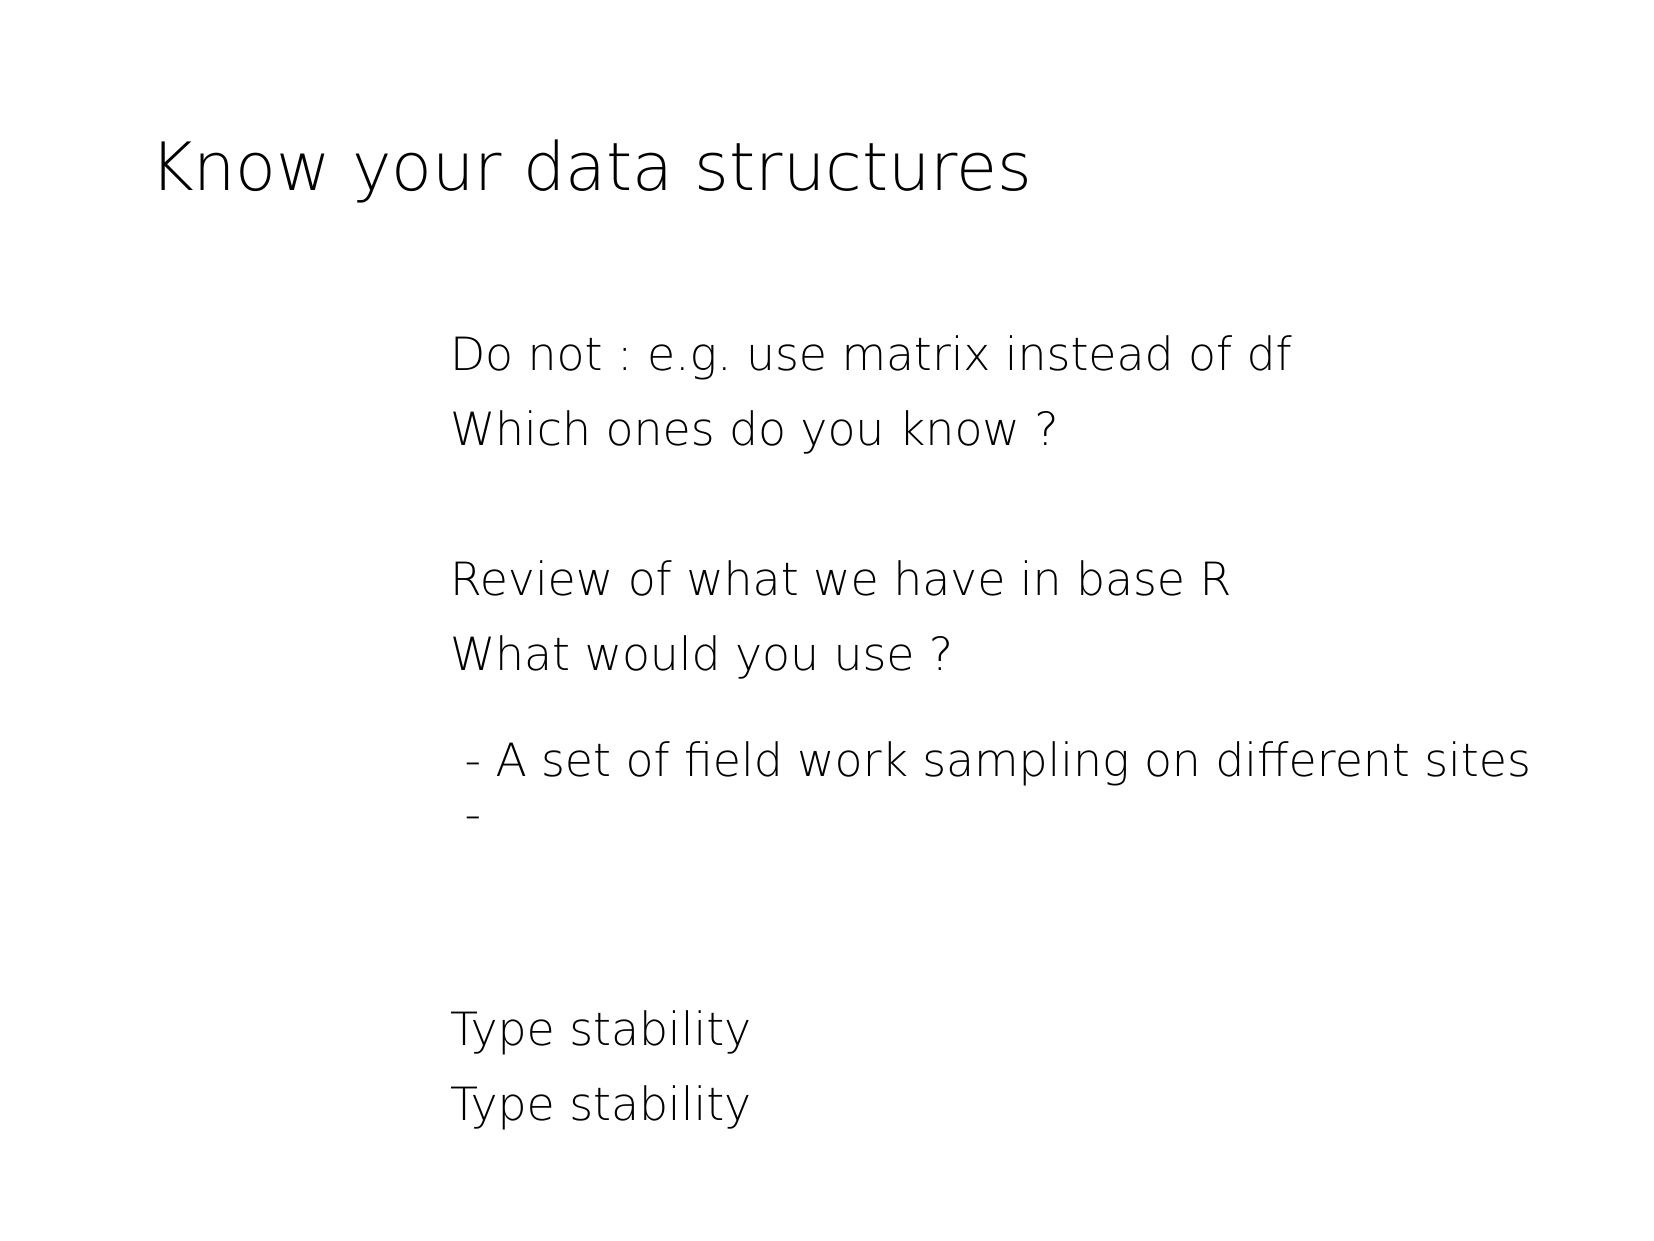

# Know your data structures
Do not : e.g. use matrix instead of df
Which ones do you know ?
Review of what we have in base R
What would you use ?
 - A set of field work sampling on different sites
 -
Type stability
Type stability